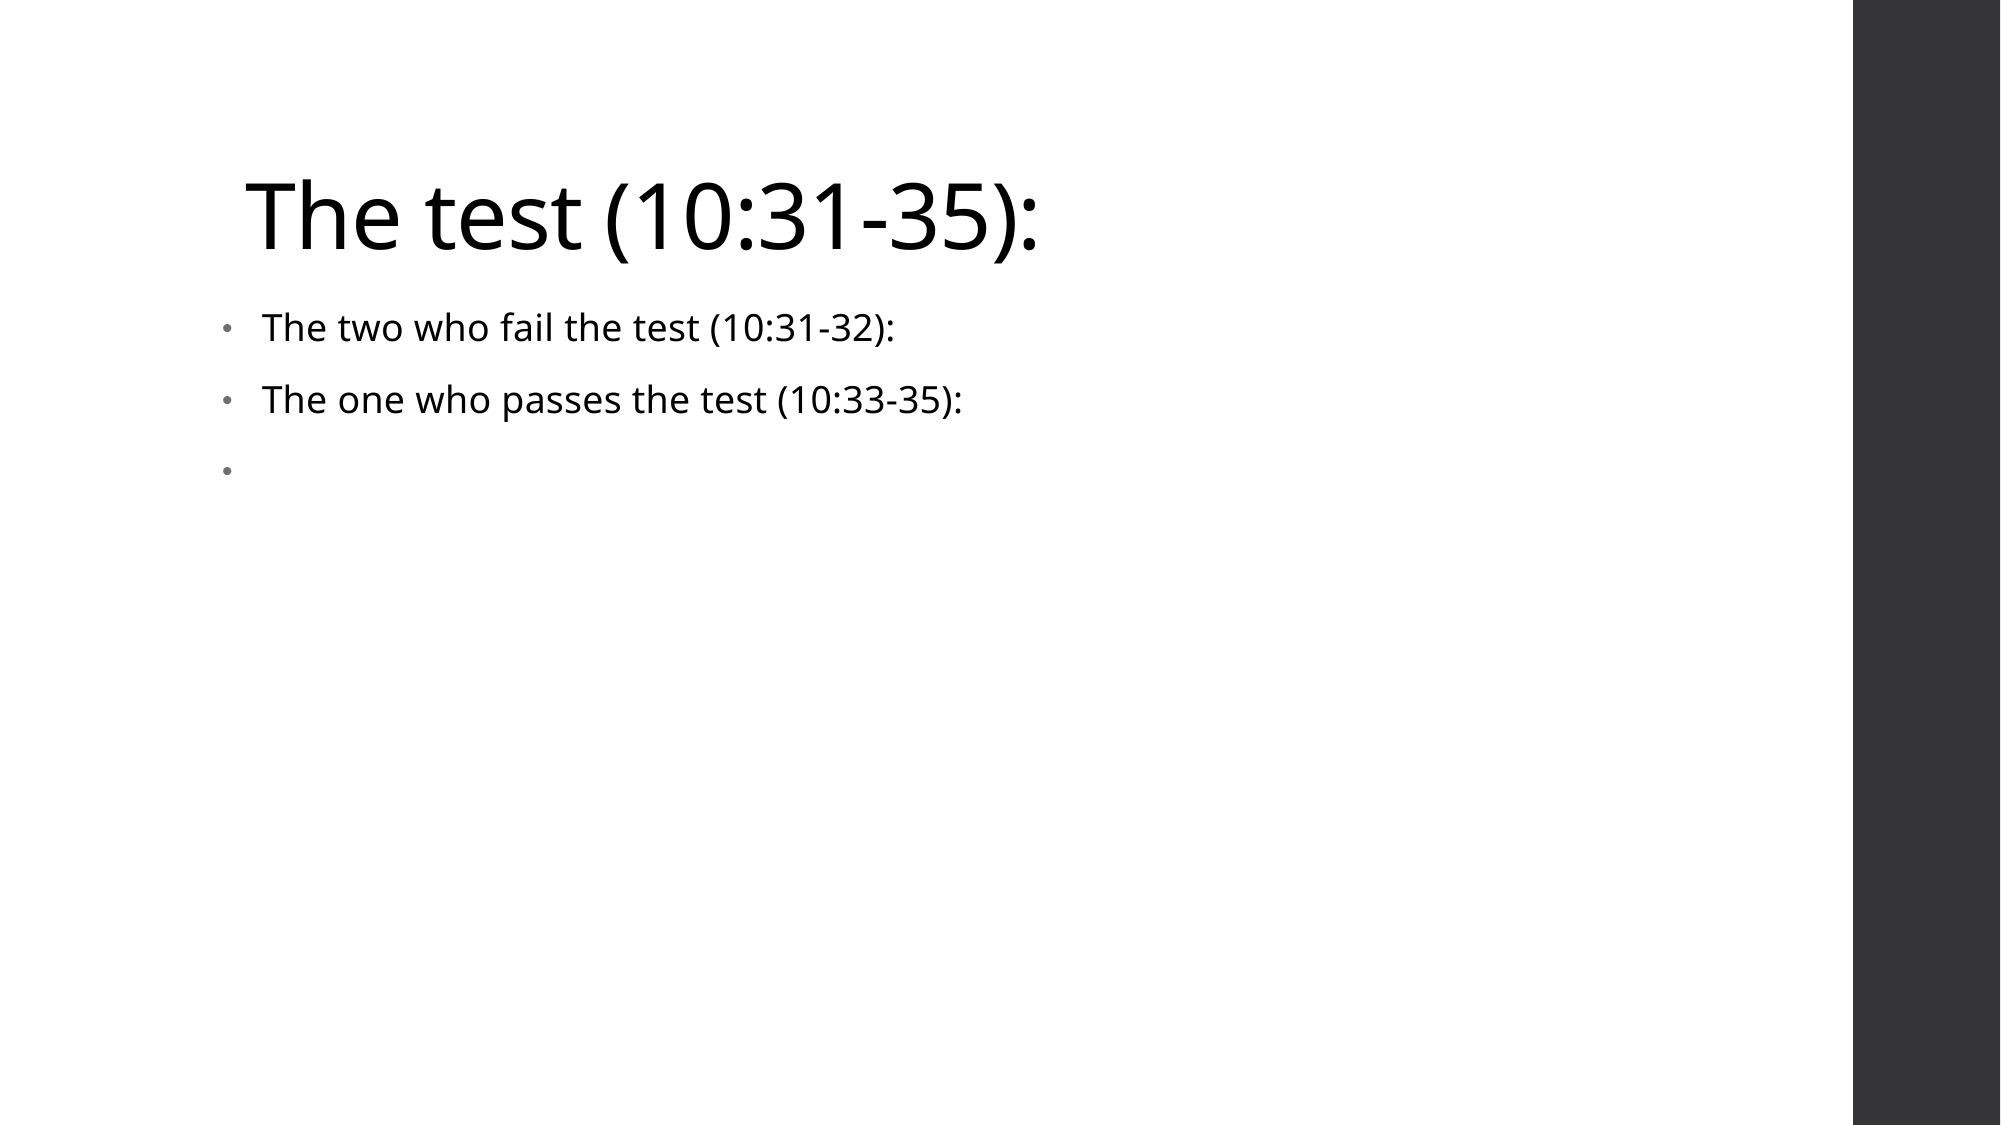

# The test (10:31-35):
 The two who fail the test (10:31-32):
 The one who passes the test (10:33-35):